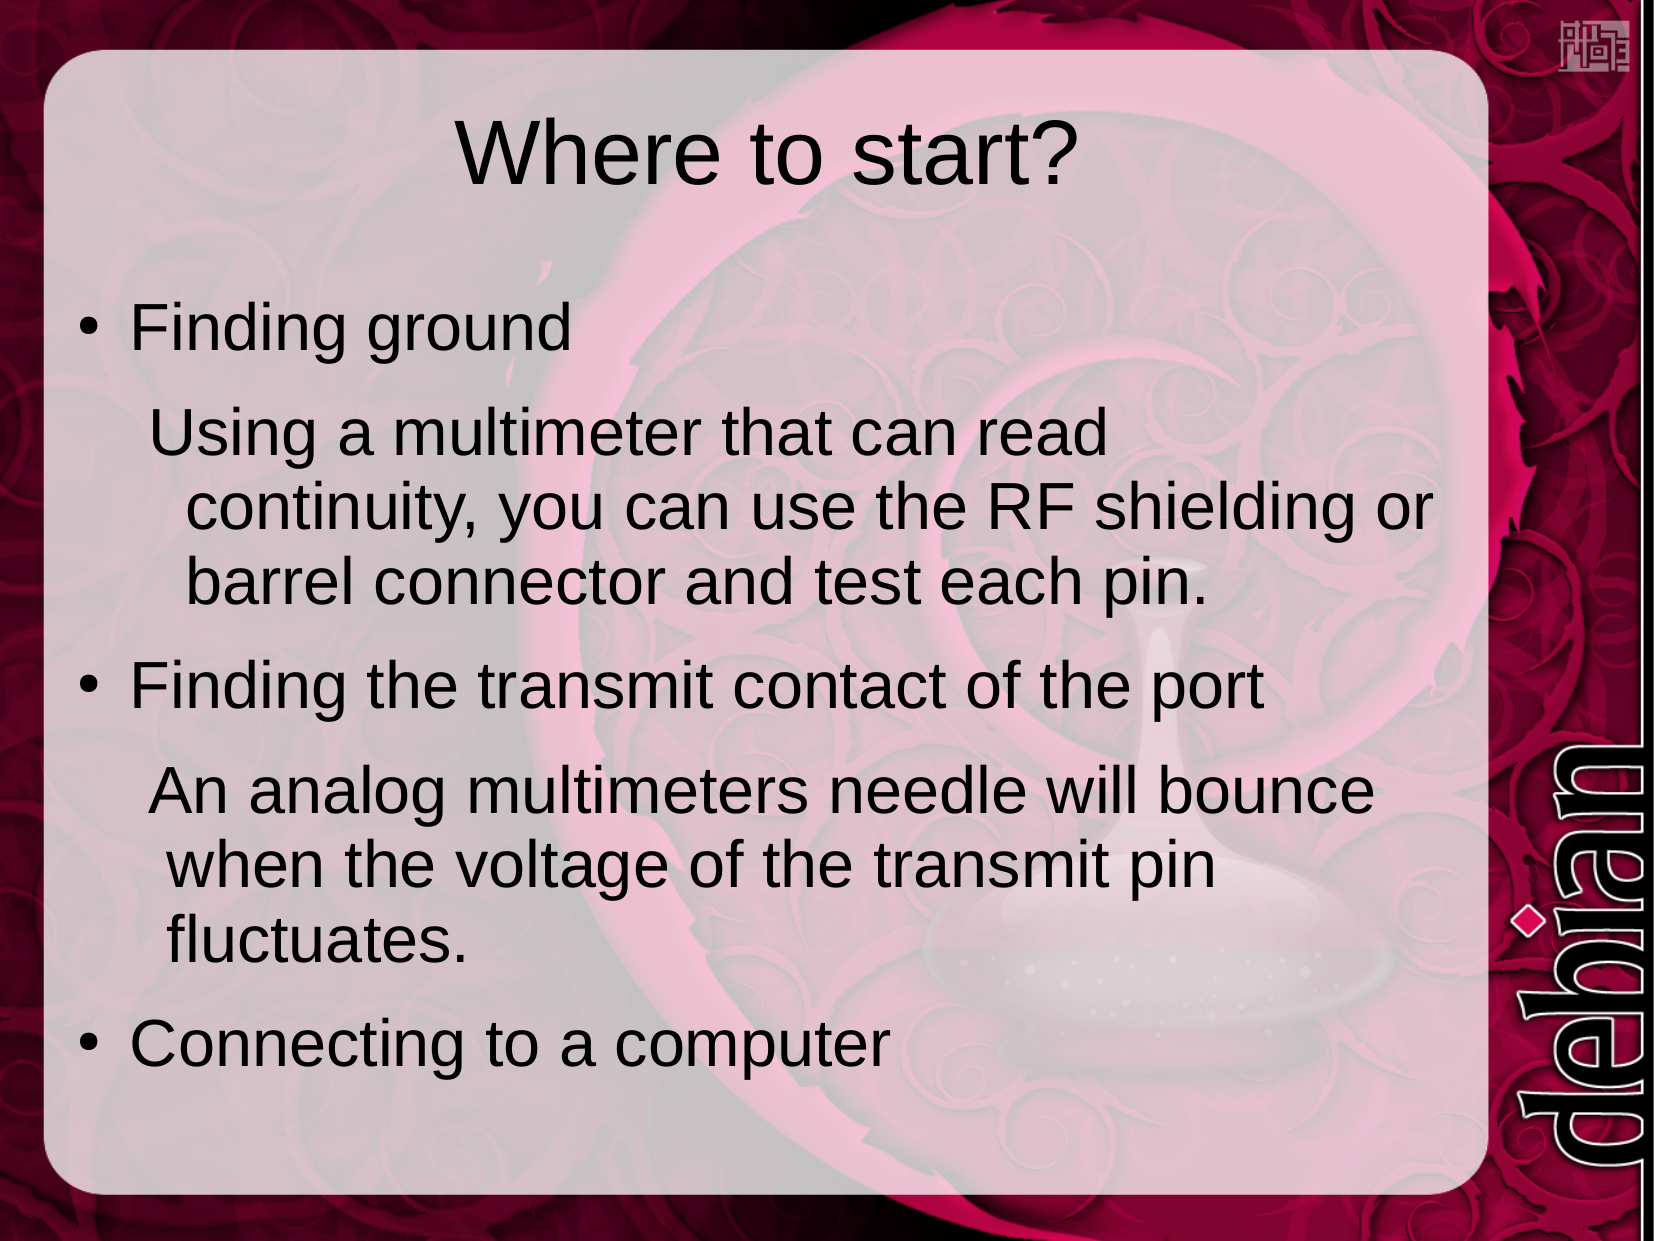

# Where to start?
Finding ground
 Using a multimeter that can read 		 continuity, you can use the RF shielding or barrel connector and test each pin.
Finding the transmit contact of the port
 An analog multimeters needle will bounce when the voltage of the transmit pin fluctuates.
Connecting to a computer